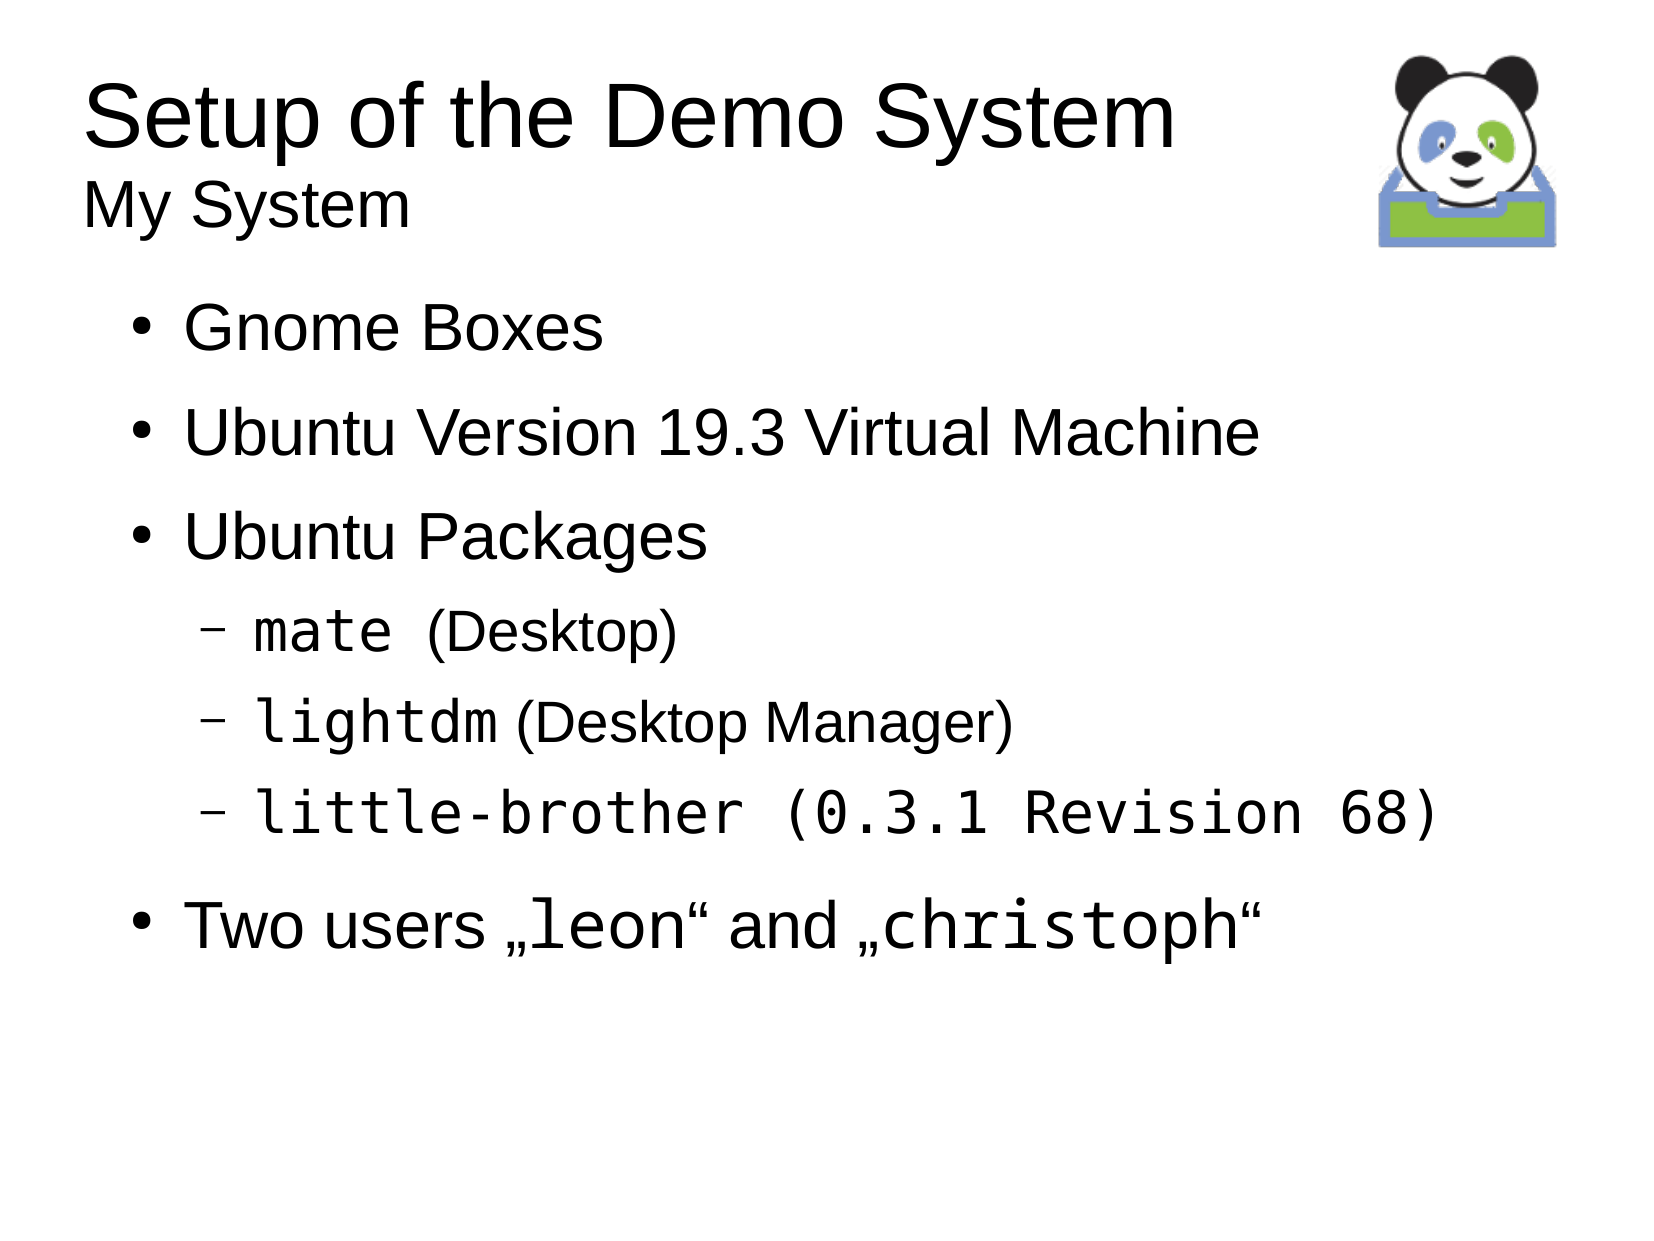

# Setup of the Demo System My System
Gnome Boxes
Ubuntu Version 19.3 Virtual Machine
Ubuntu Packages
mate (Desktop)
lightdm (Desktop Manager)
little-brother (0.3.1 Revision 68)
Two users „leon“ and „christoph“